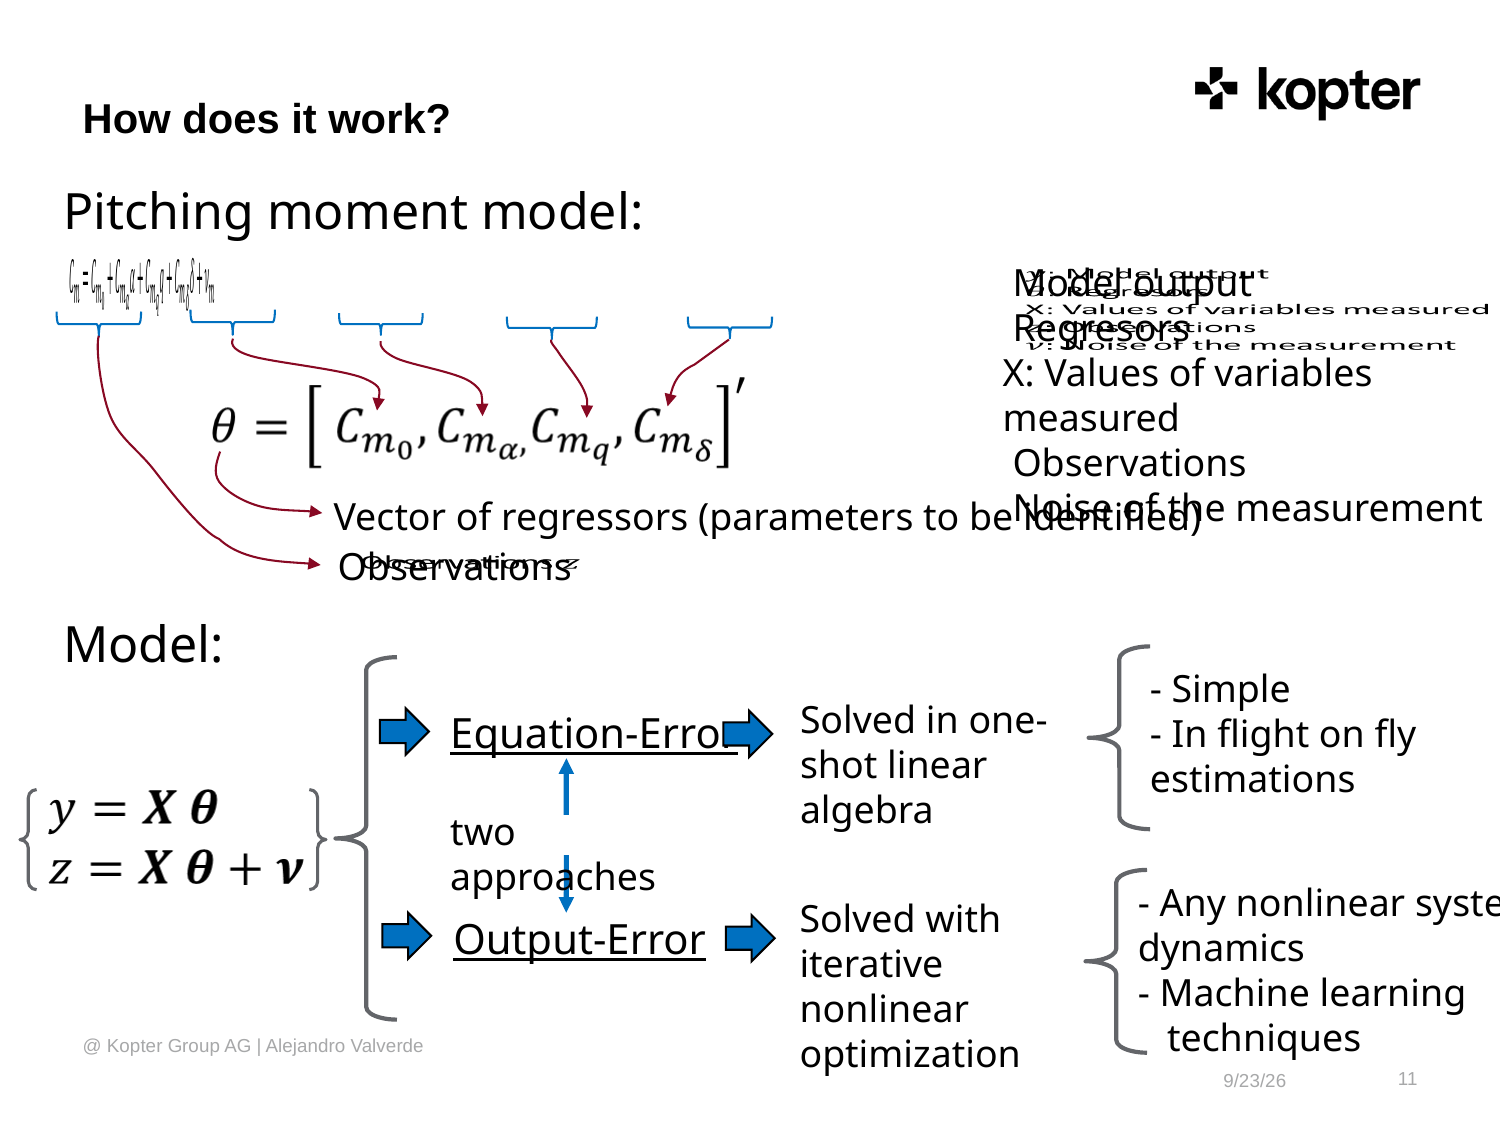

# How does it work?
Pitching moment model:
Vector of regressors (parameters to be identified)
Observations
 Model output
 Regresors
X: Values of variables measured
 Observations
 Noise of the measurement
Model:
Solved in one-shot linear algebra
Equation-Error
two approaches
Solved with iterative nonlinear optimization
Output-Error
- Simple
- In flight on fly estimations
- Any nonlinear system dynamics
- Machine learning
 techniques
@ Kopter Group AG | Alejandro Valverde